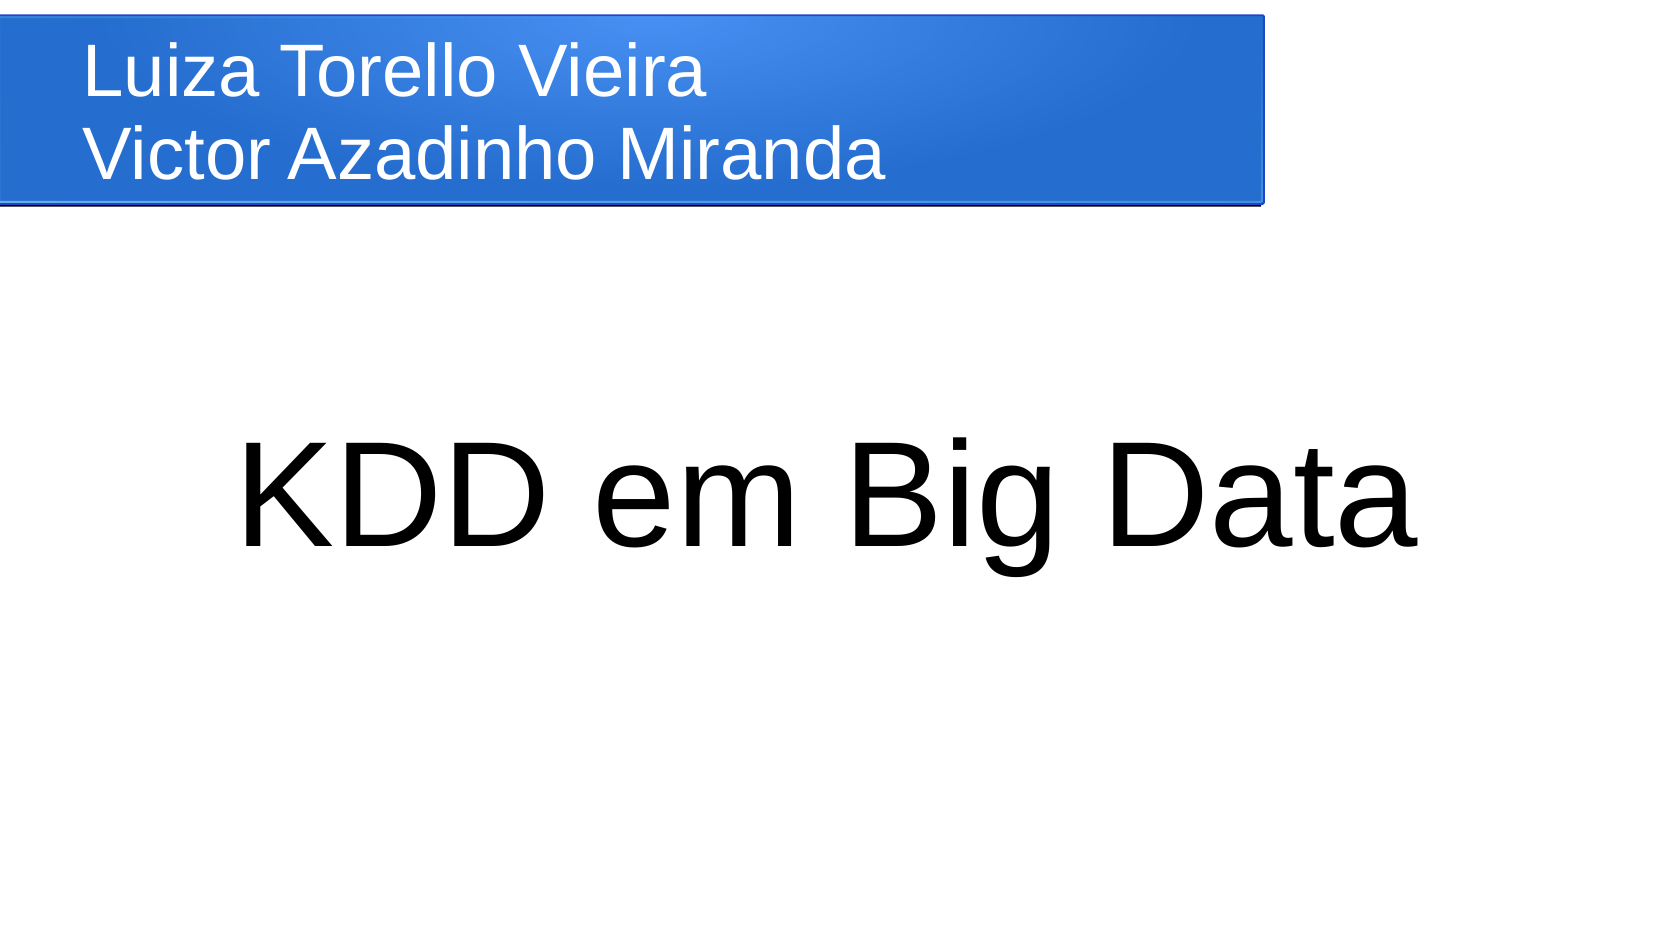

# Luiza Torello Vieira Victor Azadinho Miranda
KDD em Big Data